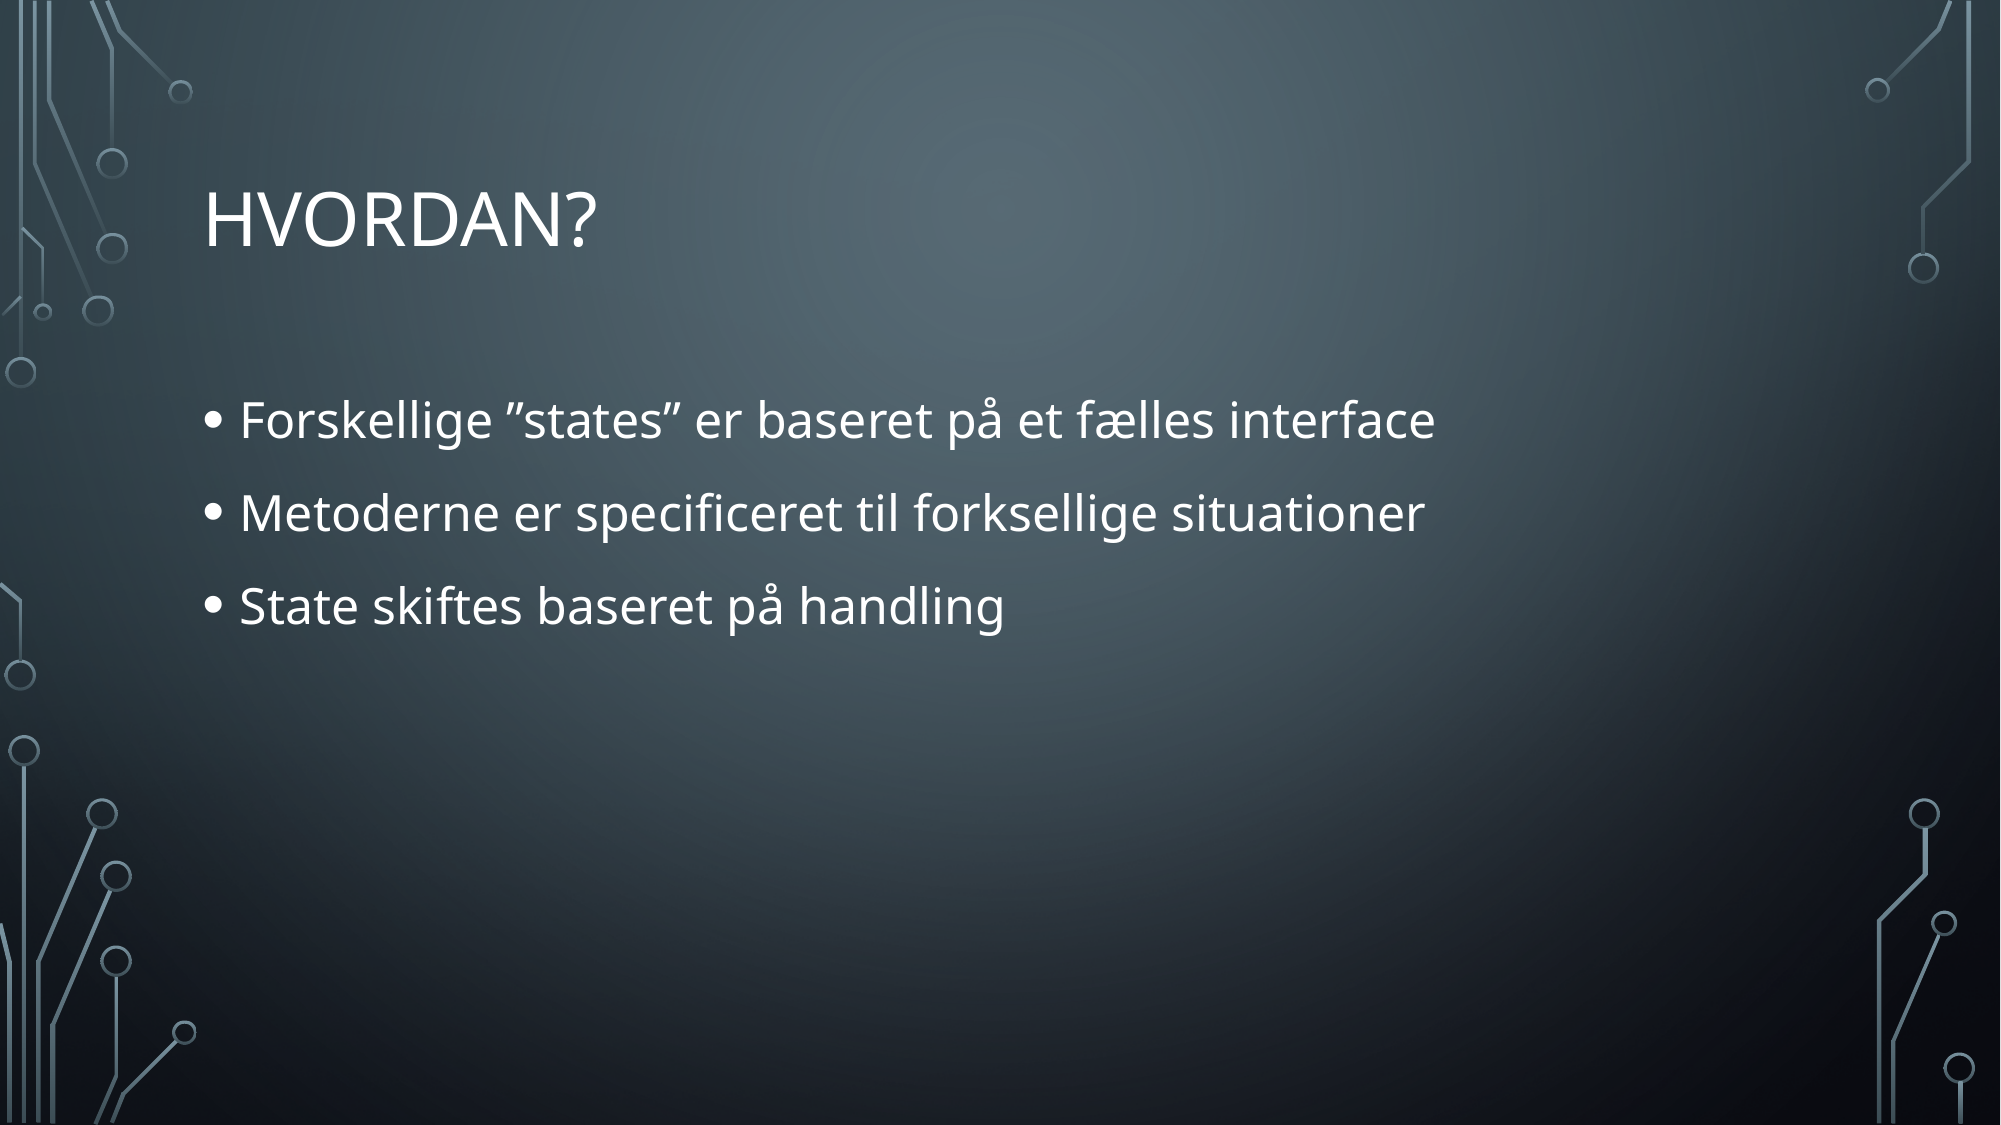

# Hvordan?
Forskellige ”states” er baseret på et fælles interface
Metoderne er specificeret til forksellige situationer
State skiftes baseret på handling